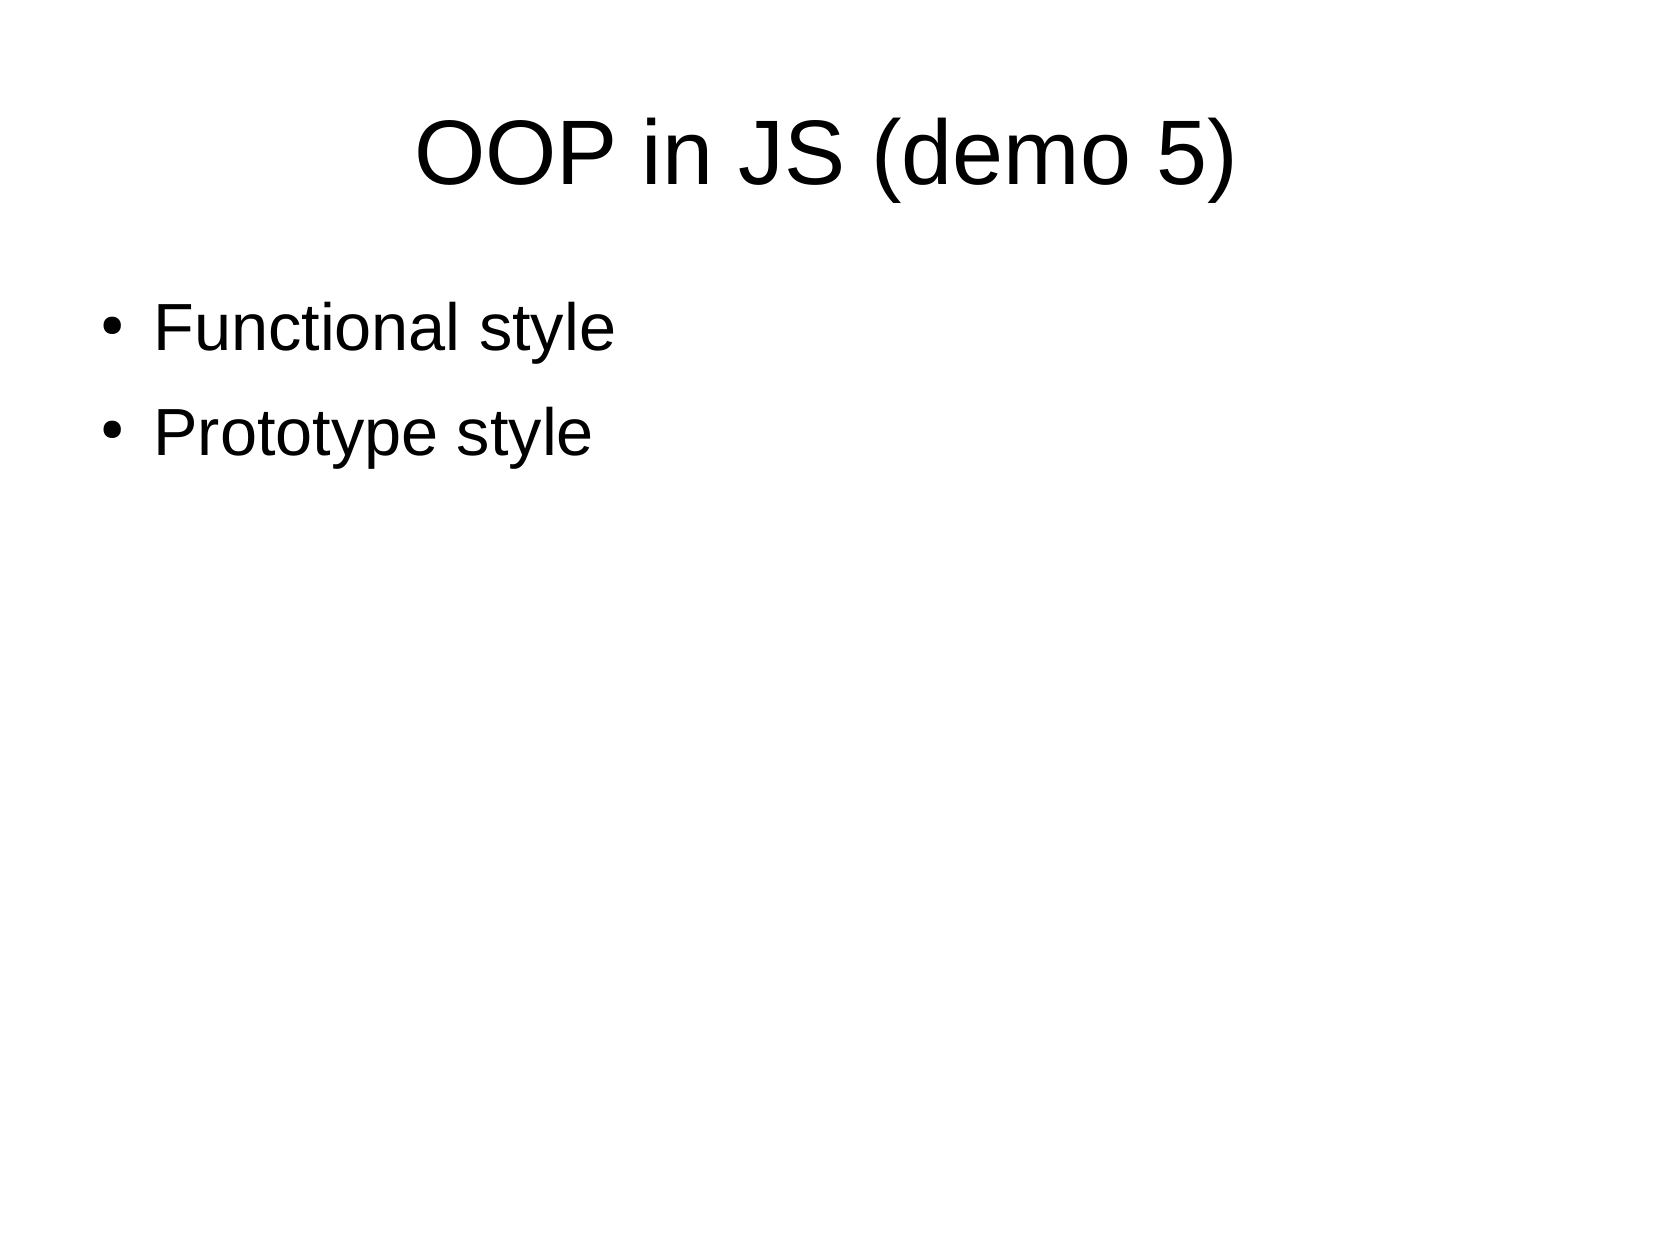

# OOP in JS (demo 5)
Functional style
Prototype style